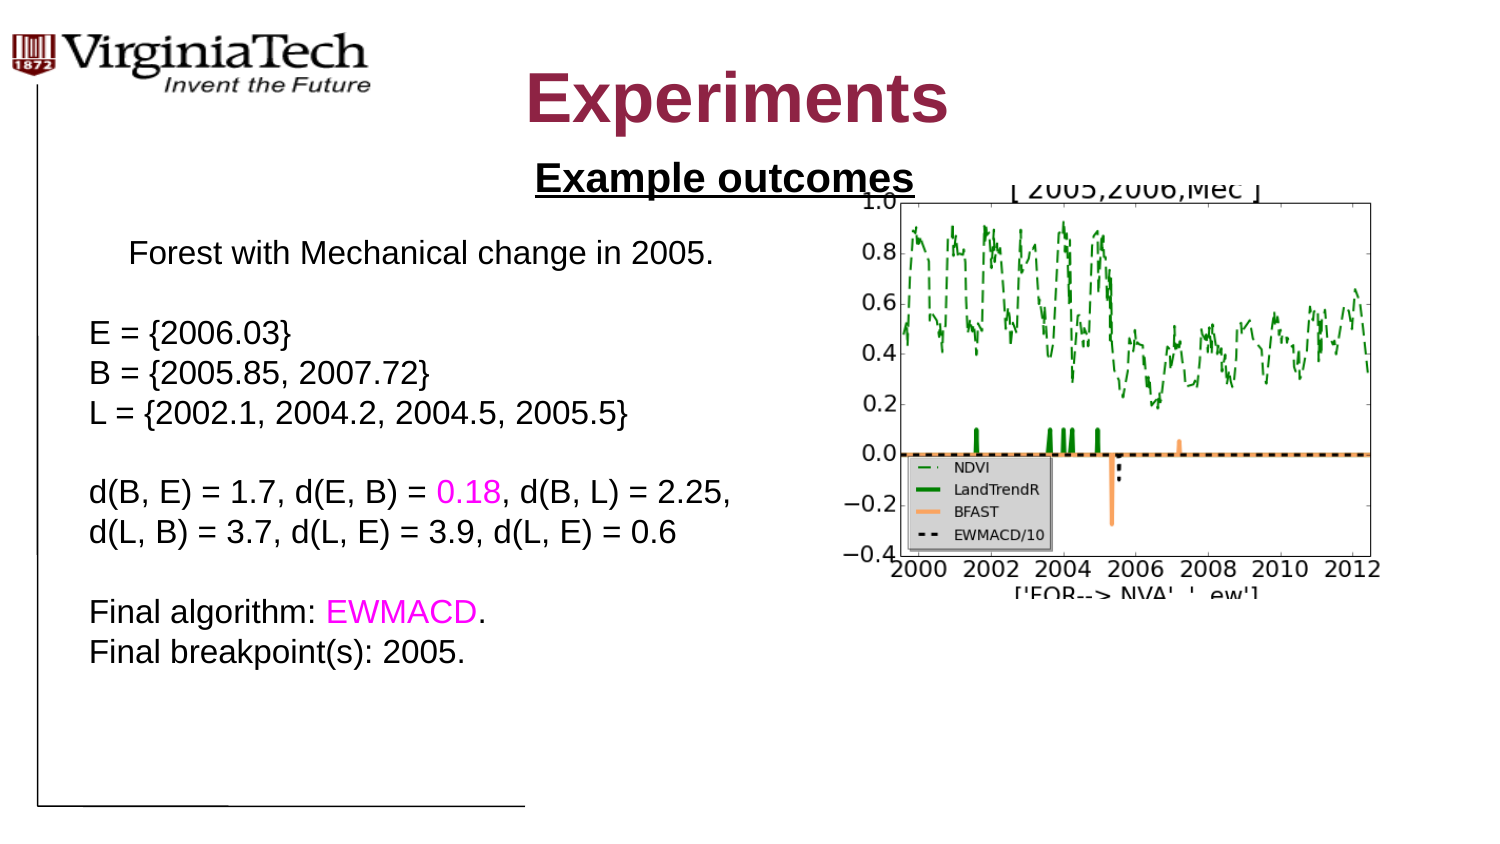

# Experiments
Example outcomes
Forest with Mechanical change in 2005.
E = {2006.03}
B = {2005.85, 2007.72}
L = {2002.1, 2004.2, 2004.5, 2005.5}
d(B, E) = 1.7, d(E, B) = 0.18, d(B, L) = 2.25,
d(L, B) = 3.7, d(L, E) = 3.9, d(L, E) = 0.6
Final algorithm: EWMACD.
Final breakpoint(s): 2005.